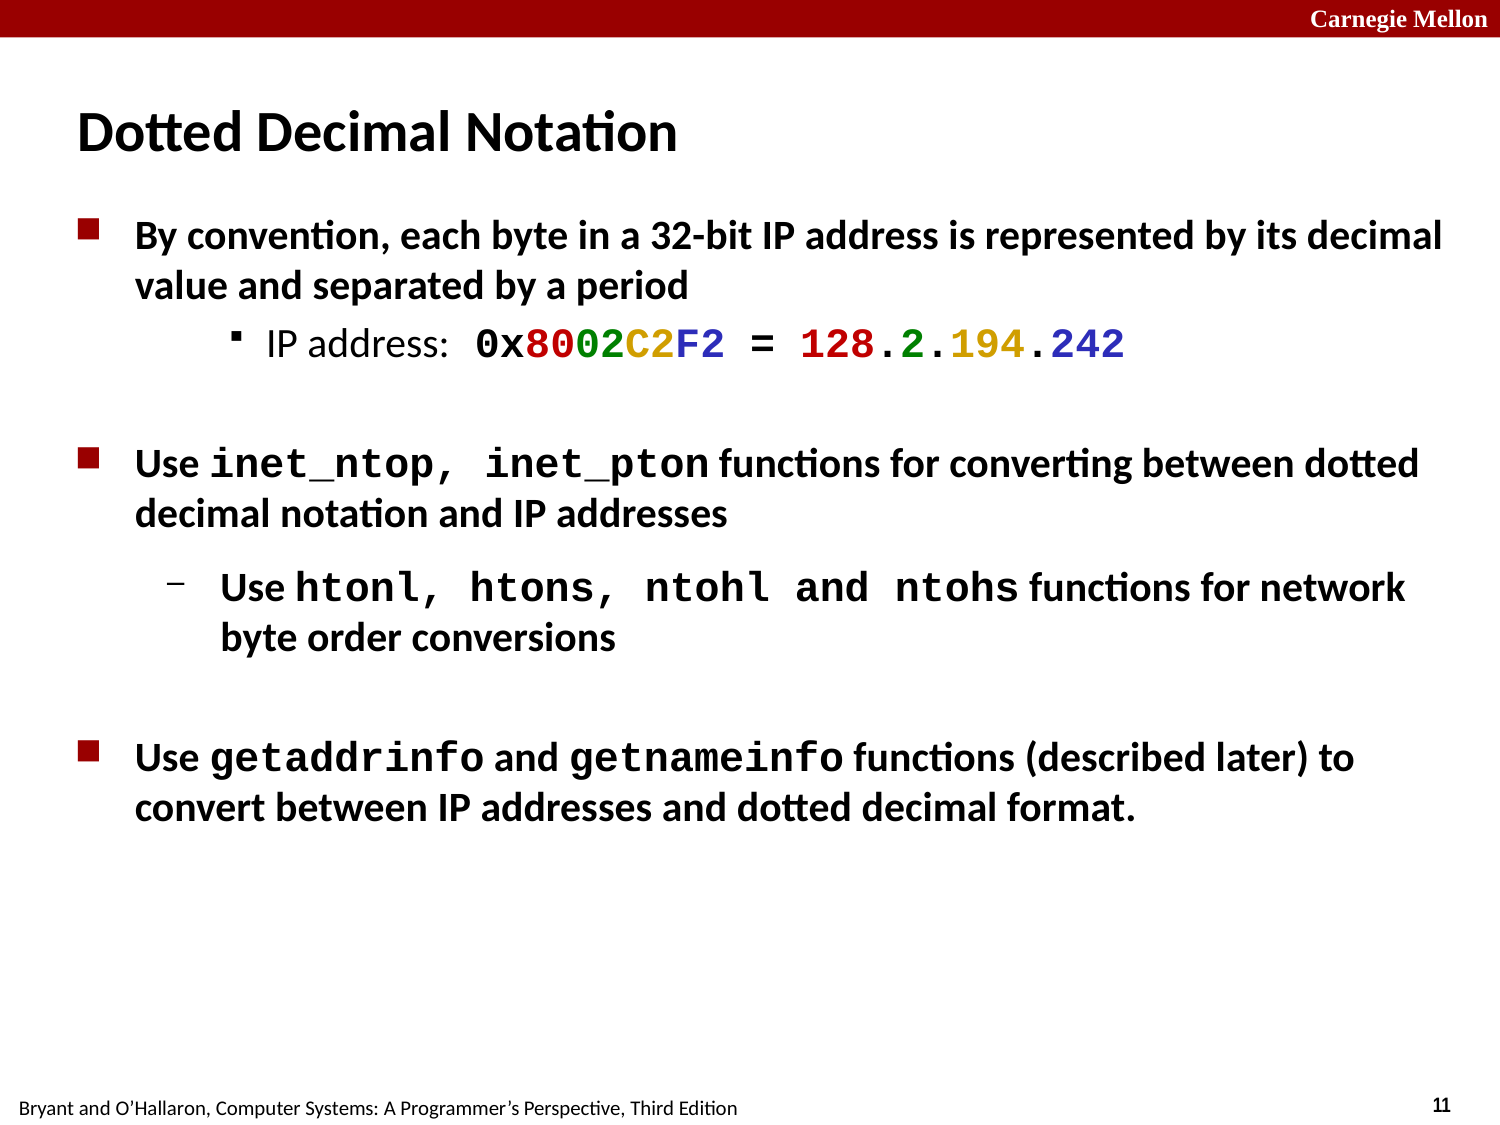

# Dotted Decimal Notation
By convention, each byte in a 32-bit IP address is represented by its decimal value and separated by a period
IP address: 0x8002C2F2 = 128.2.194.242
Use inet_ntop, inet_pton functions for converting between dotted decimal notation and IP addresses
Use htonl, htons, ntohl and ntohs functions for network byte order conversions
Use getaddrinfo and getnameinfo functions (described later) to convert between IP addresses and dotted decimal format.